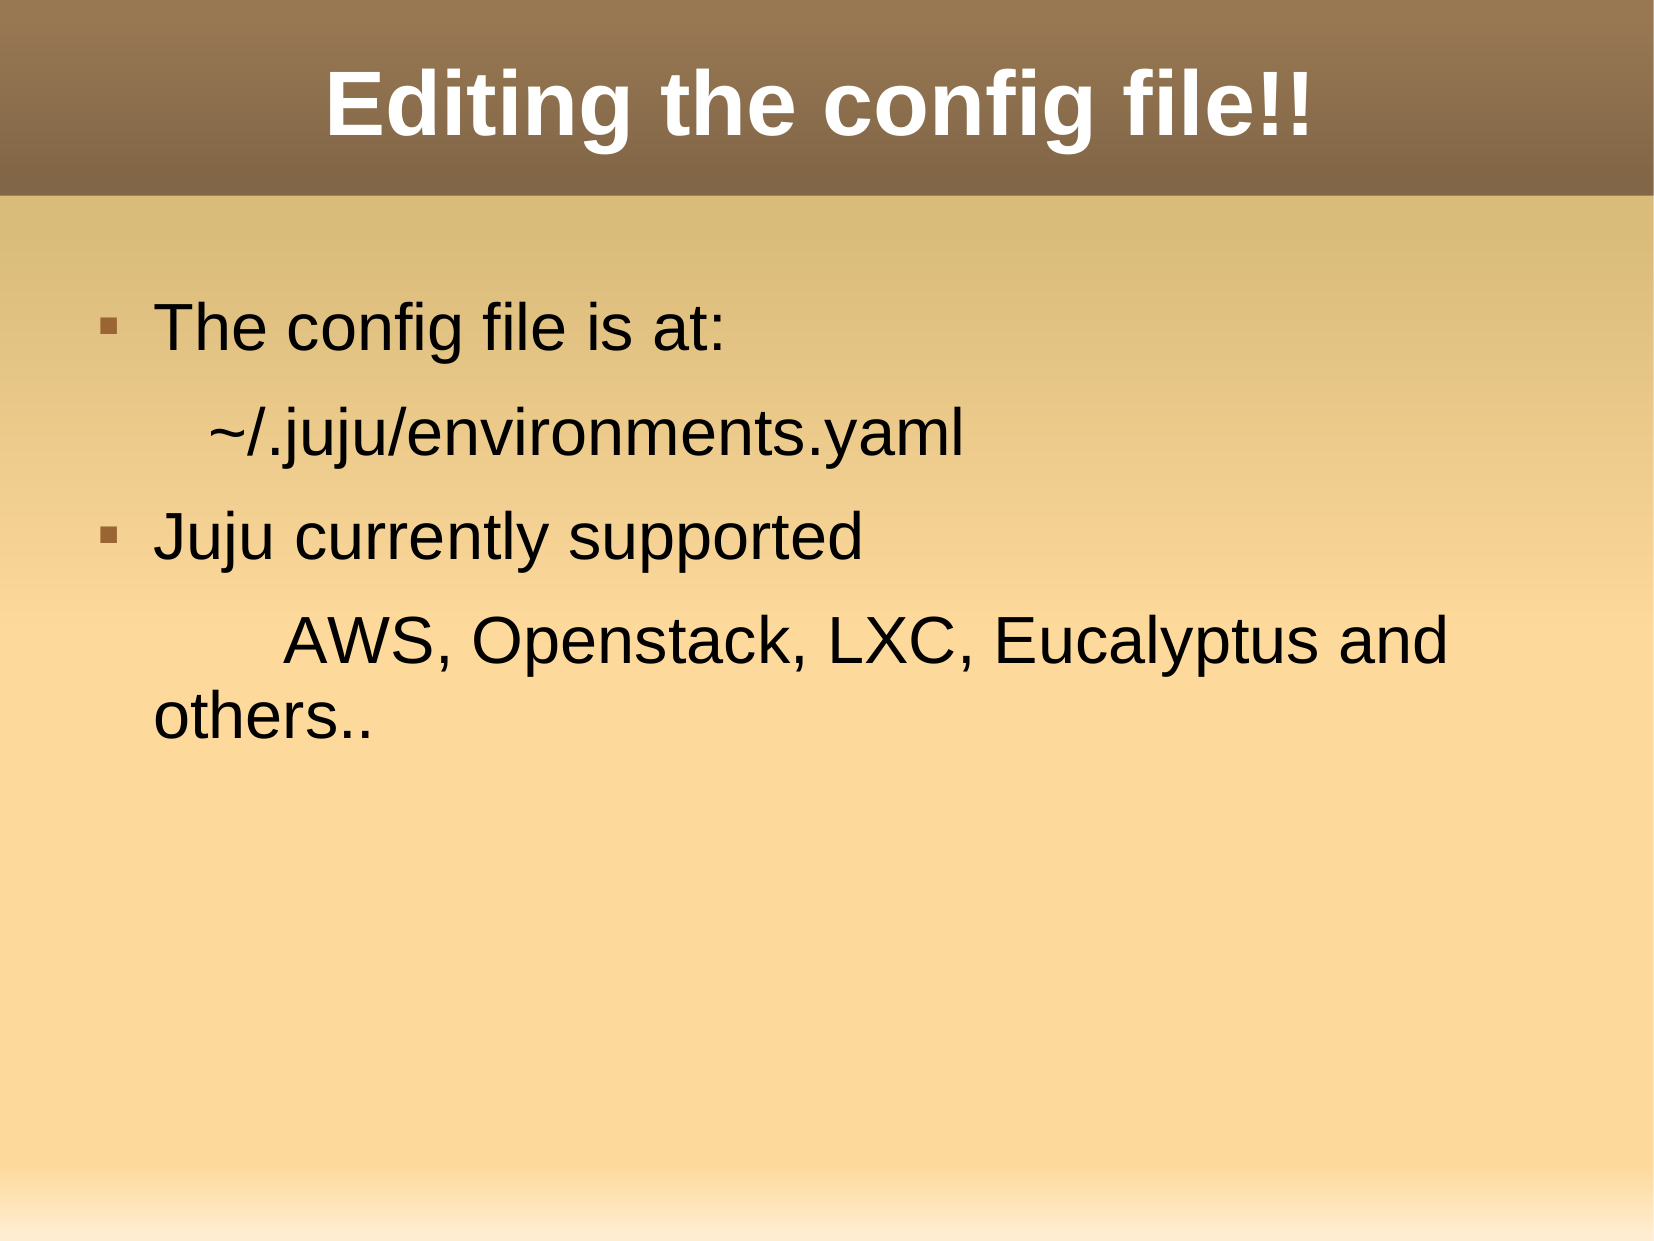

# Editing the config file!!
The config file is at:
 ~/.juju/environments.yaml
Juju currently supported
 AWS, Openstack, LXC, Eucalyptus and others..